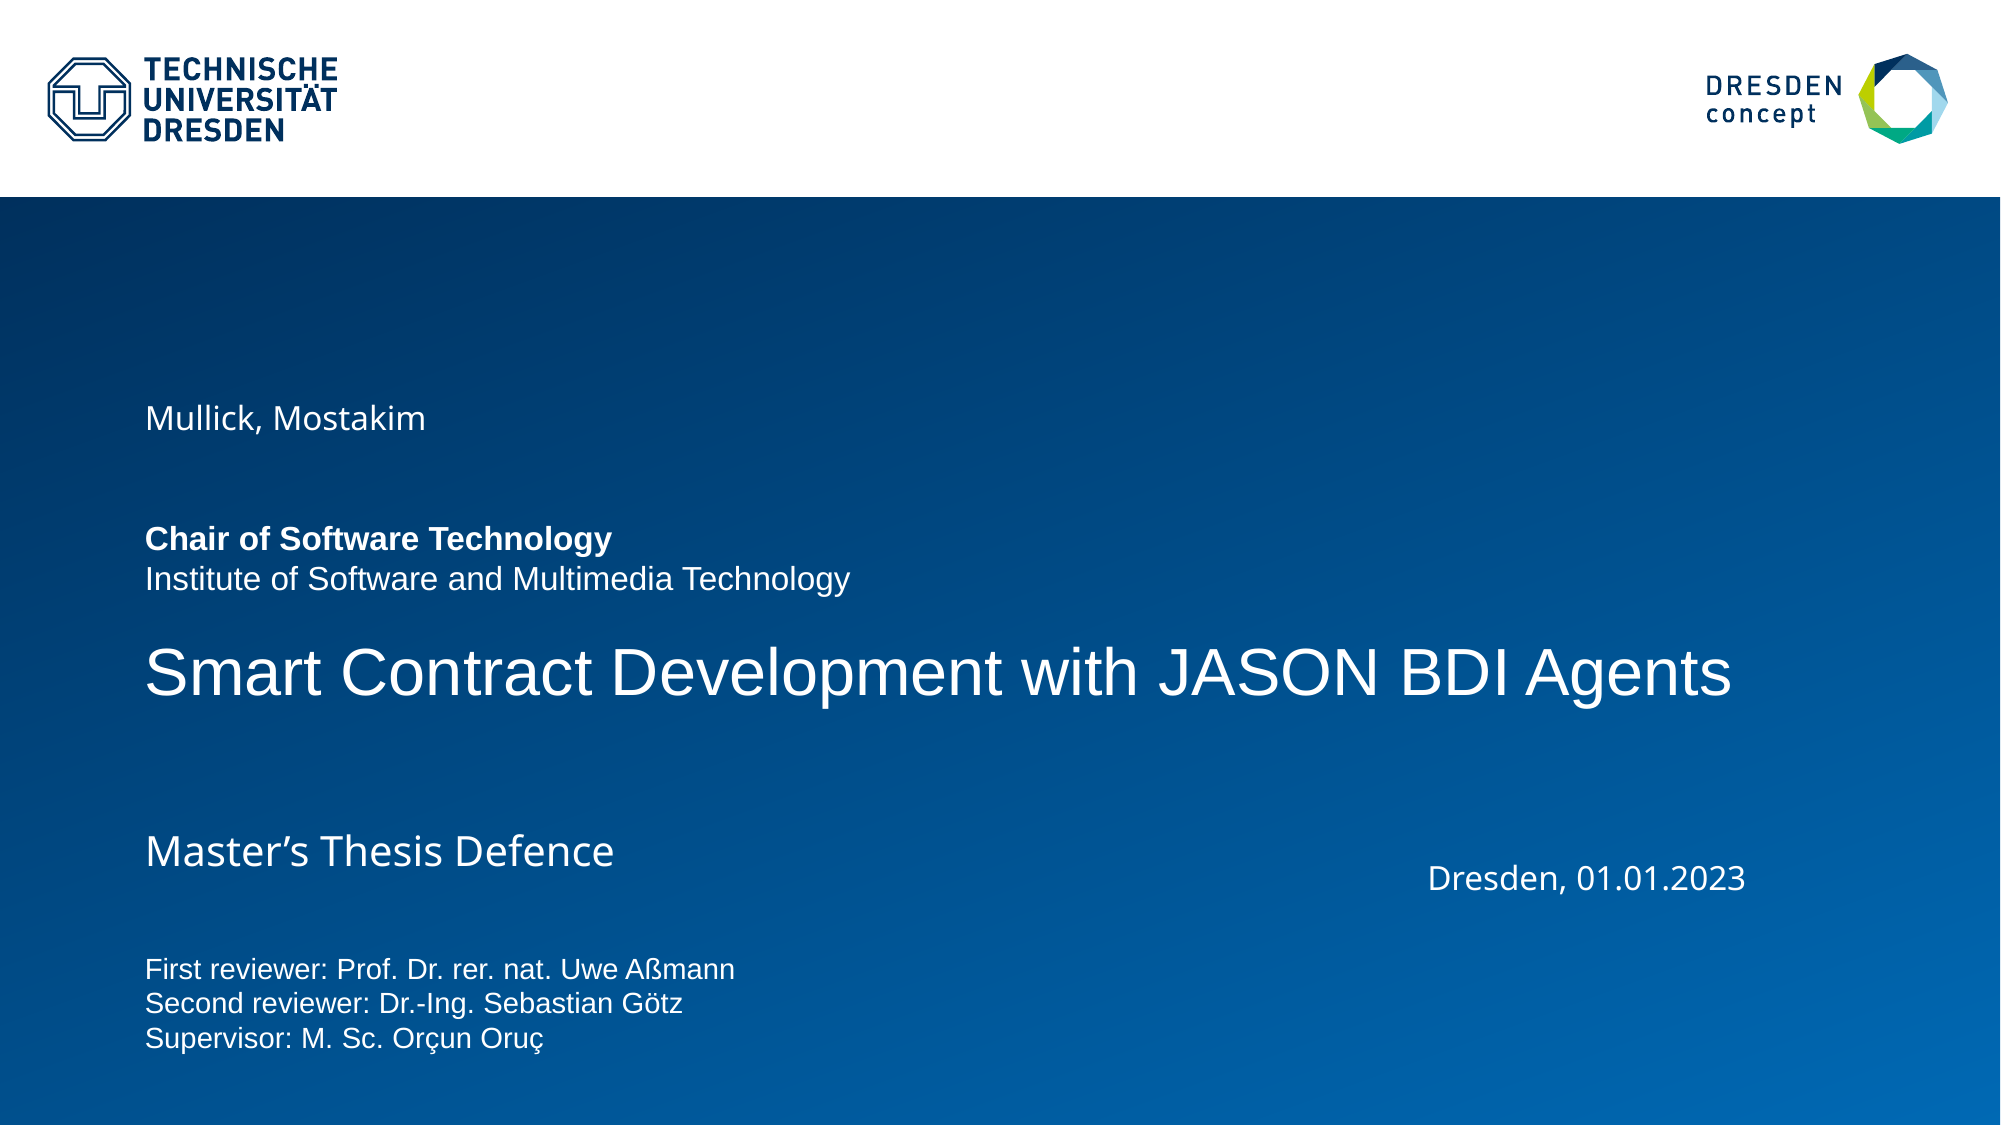

Mullick, Mostakim
Chair of Software Technology
Institute of Software and Multimedia Technology
# Smart Contract Development with JASON BDI Agents
Master’s Thesis Defence
First reviewer: Prof. Dr. rer. nat. Uwe Aßmann
Second reviewer: Dr.-Ing. Sebastian Götz
Supervisor: M. Sc. Orçun Oruç
Dresden, 01.01.2023